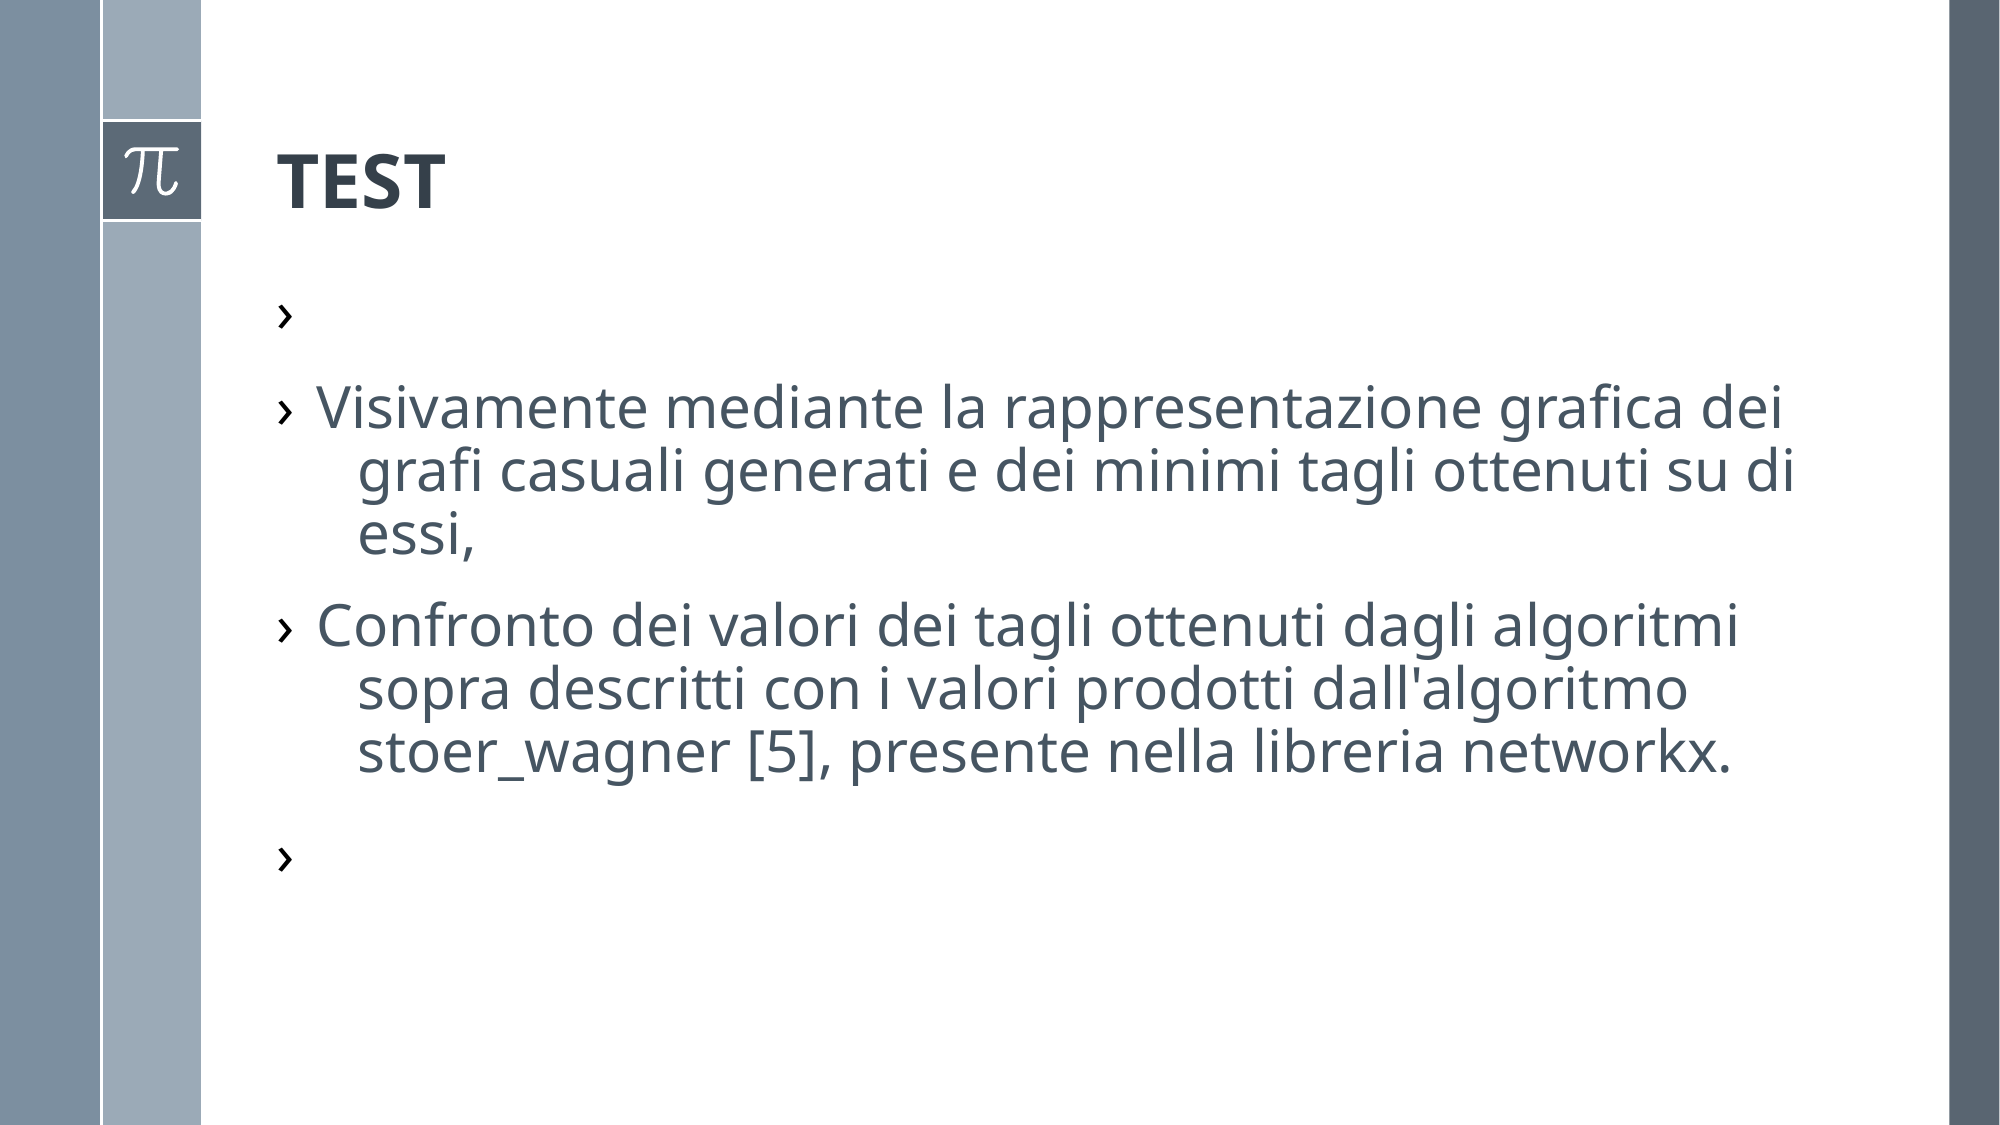

# TEST
Visivamente mediante la rappresentazione grafica dei grafi casuali generati e dei minimi tagli ottenuti su di essi,
Confronto dei valori dei tagli ottenuti dagli algoritmi sopra descritti con i valori prodotti dall'algoritmo stoer_wagner [5], presente nella libreria networkx.